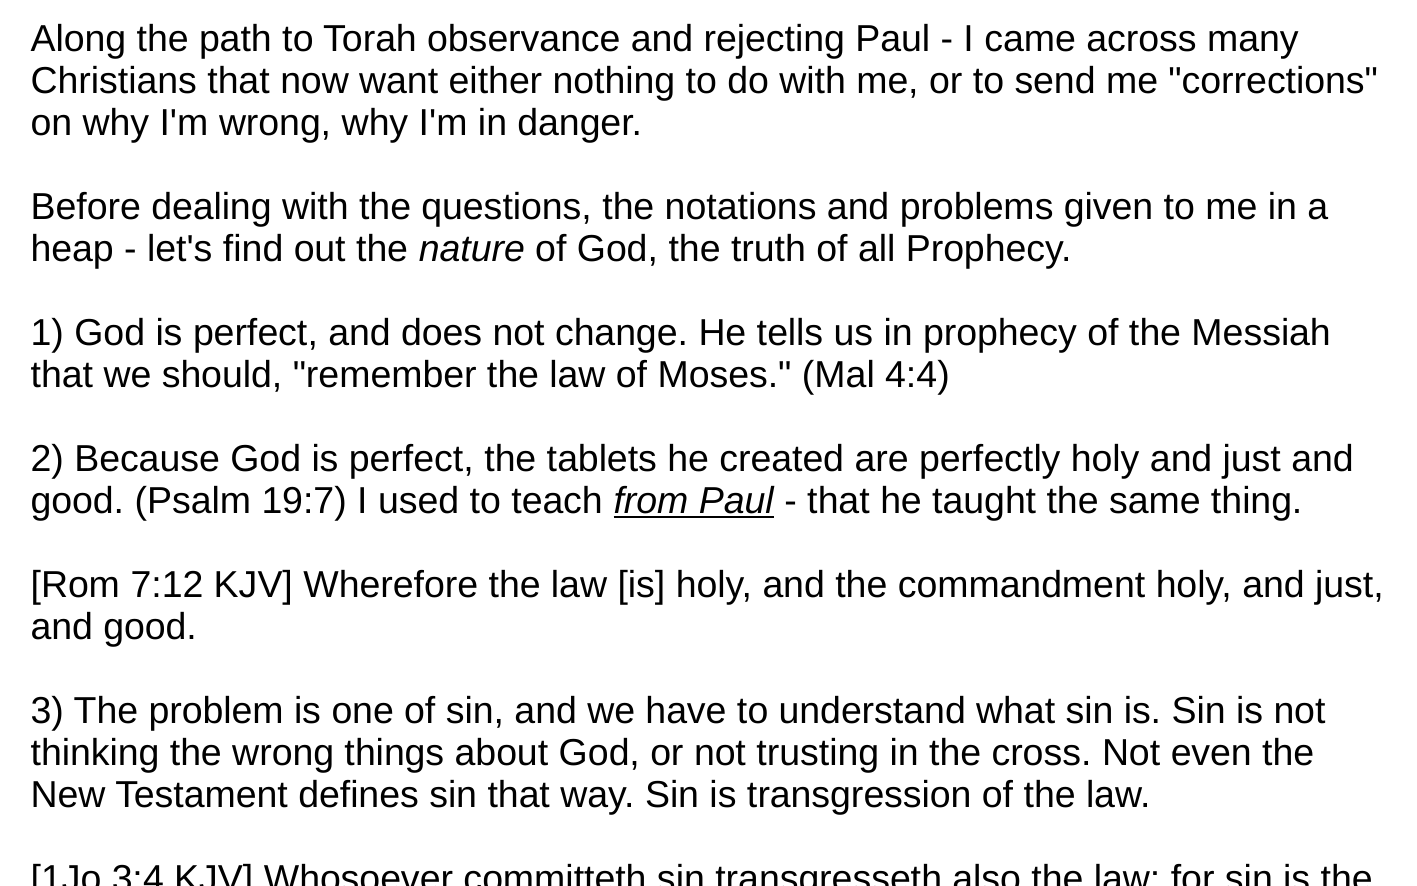

Along the path to Torah observance and rejecting Paul - I came across many Christians that now want either nothing to do with me, or to send me "corrections" on why I'm wrong, why I'm in danger.
Before dealing with the questions, the notations and problems given to me in a heap - let's find out the nature of God, the truth of all Prophecy.
1) God is perfect, and does not change. He tells us in prophecy of the Messiah that we should, "remember the law of Moses." (Mal 4:4)
2) Because God is perfect, the tablets he created are perfectly holy and just and good. (Psalm 19:7) I used to teach from Paul - that he taught the same thing.
[Rom 7:12 KJV] Wherefore the law [is] holy, and the commandment holy, and just, and good.
3) The problem is one of sin, and we have to understand what sin is. Sin is not thinking the wrong things about God, or not trusting in the cross. Not even the New Testament defines sin that way. Sin is transgression of the law.
[1Jo 3:4 KJV] Whosoever committeth sin transgresseth also the law: for sin is the transgression of the law.
4) Because sin is transgression of the law, and even Paul in Acts (who teaches Torah) tells us, "I taught them to repent, and produce deeds worthy of repentance" we need a definition for what is worthy of repentance. When Paul spoke those words (Acts 26:20) there was no "New Testament", there was only the law of Moses (Torah) the history books (Prophets) and the other writings. Those were there scripture, and even Paul tells you that.
[Act 24:14 KJV] 14 But this I confess unto thee, that after the way which they call heresy, so worship I the God of my fathers, believing all things which are written in the law and in the prophets: